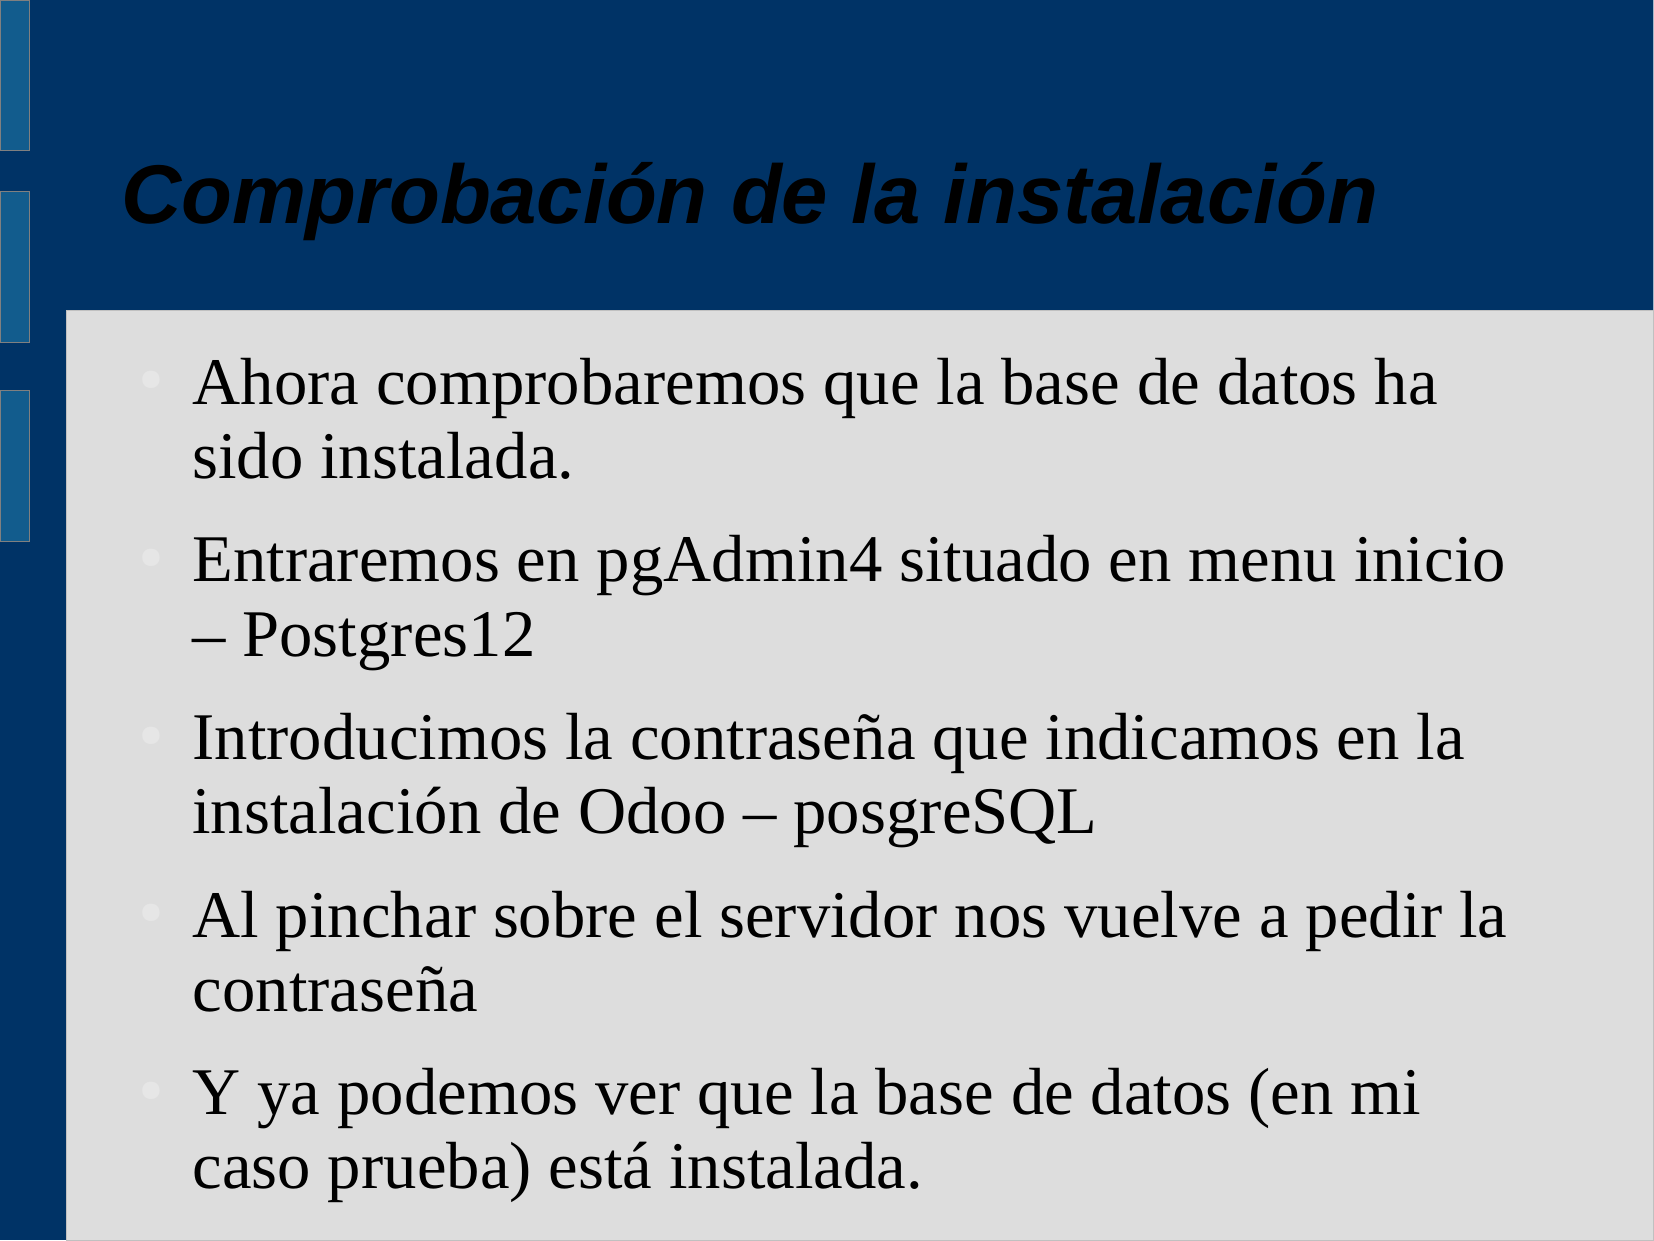

# Comprobación de la instalación
Ahora comprobaremos que la base de datos ha sido instalada.
Entraremos en pgAdmin4 situado en menu inicio – Postgres12
Introducimos la contraseña que indicamos en la instalación de Odoo – posgreSQL
Al pinchar sobre el servidor nos vuelve a pedir la contraseña
Y ya podemos ver que la base de datos (en mi caso prueba) está instalada.